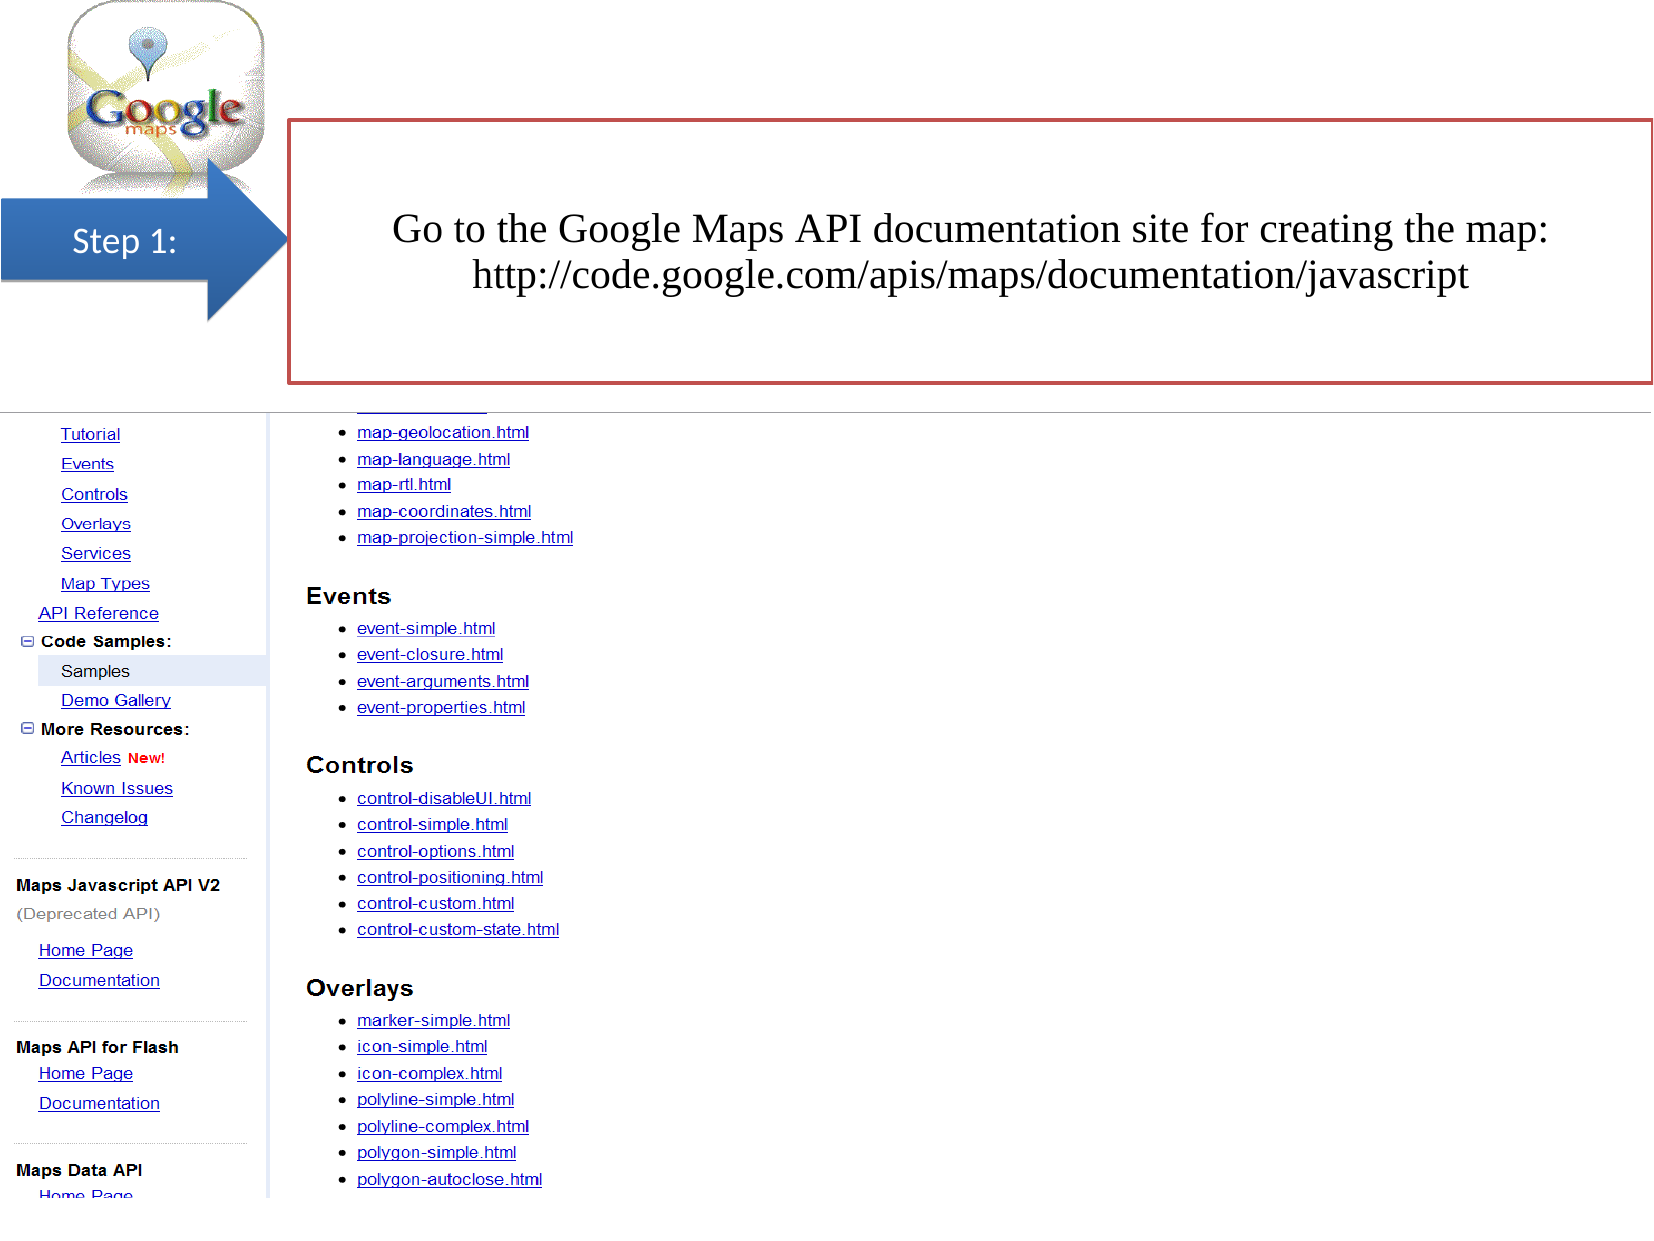

Go to the Google Maps API documentation site for creating the map:
http://code.google.com/apis/maps/documentation/javascript
Step 1: